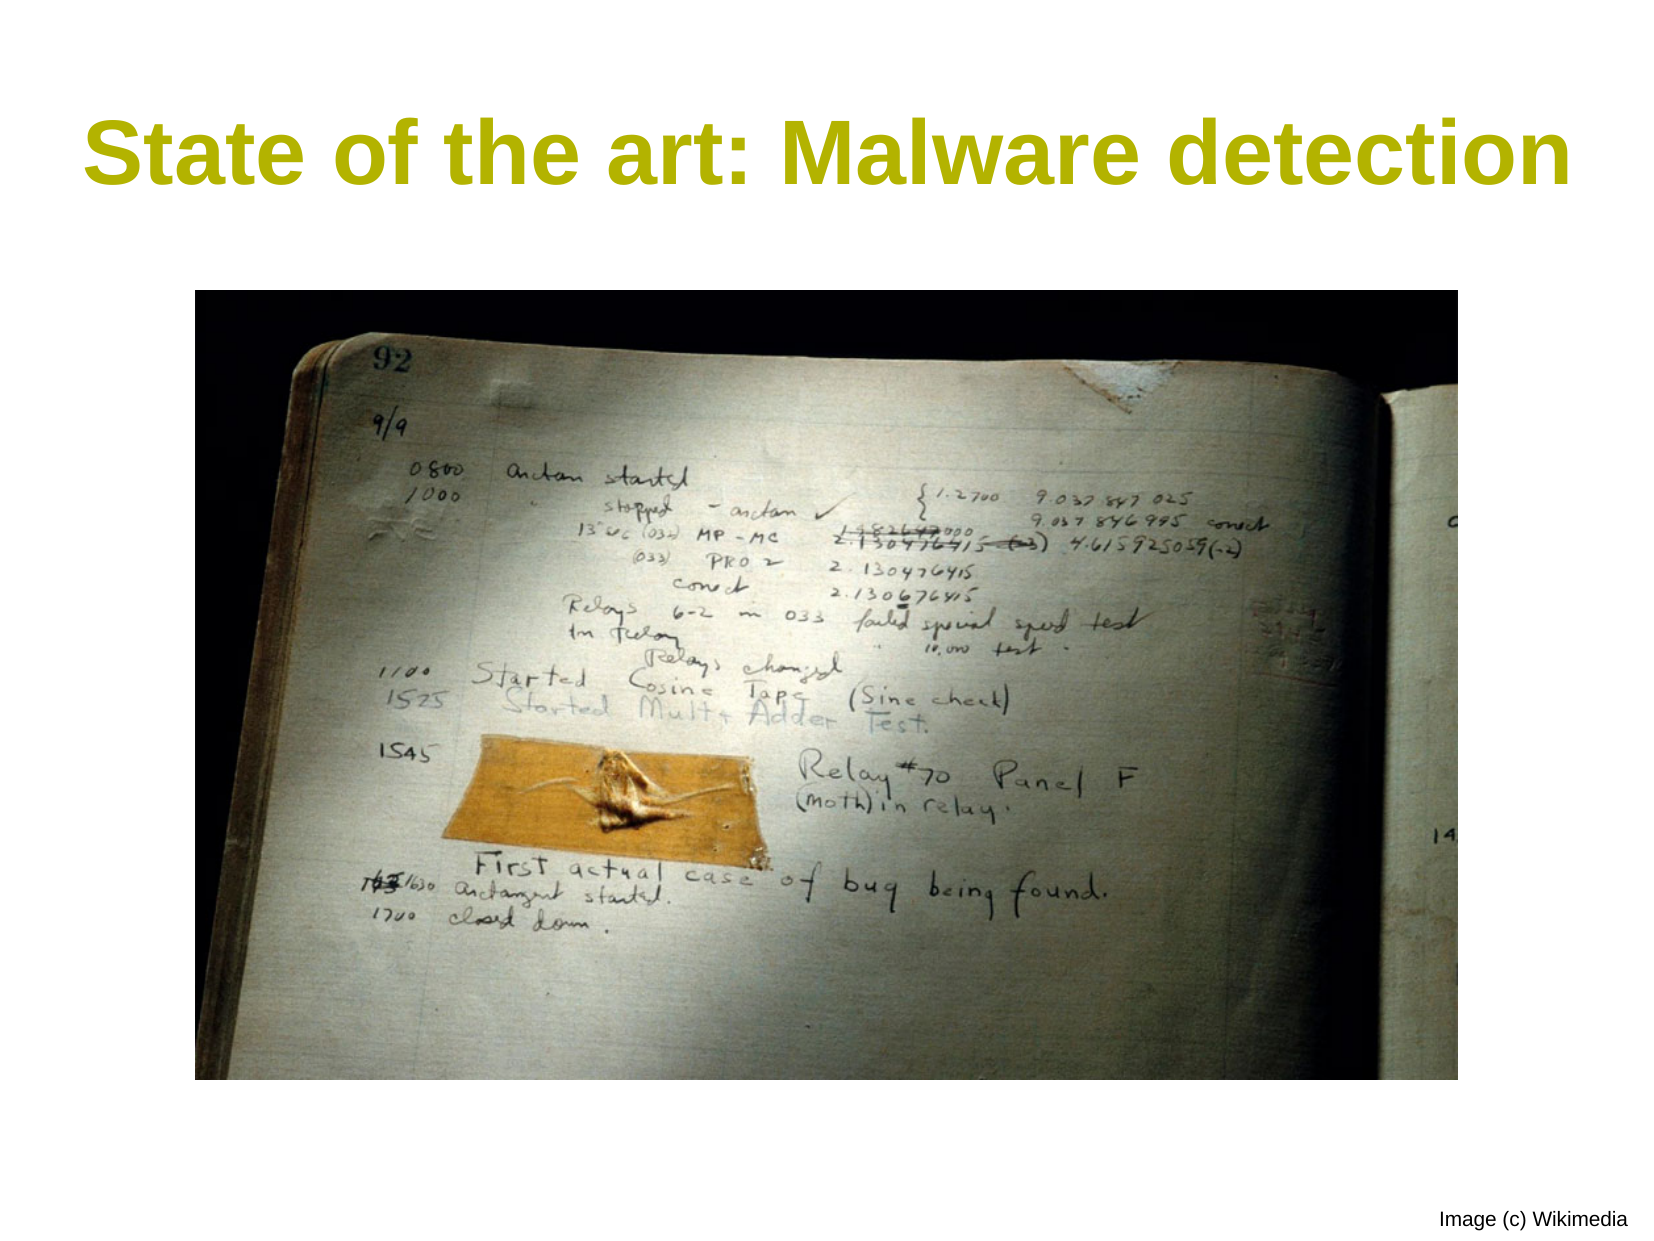

# State of the art: Malware detection
Image (c) Wikimedia